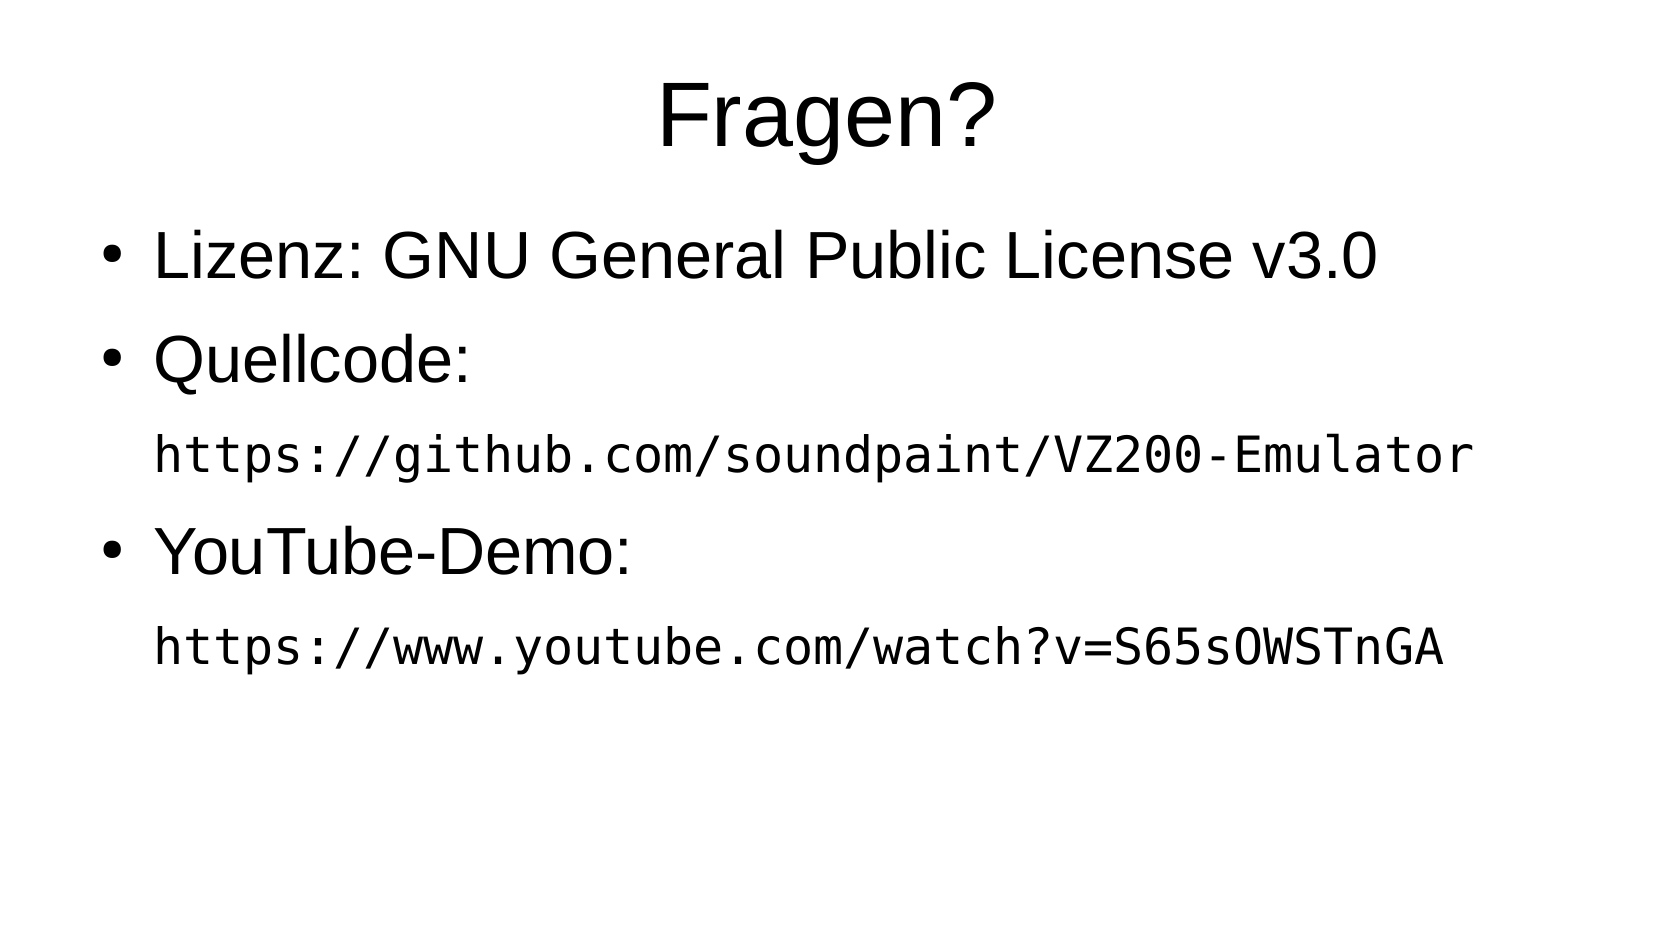

# Fragen?
Lizenz: GNU General Public License v3.0
Quellcode:
https://github.com/soundpaint/VZ200-Emulator
YouTube-Demo:
https://www.youtube.com/watch?v=S65sOWSTnGA